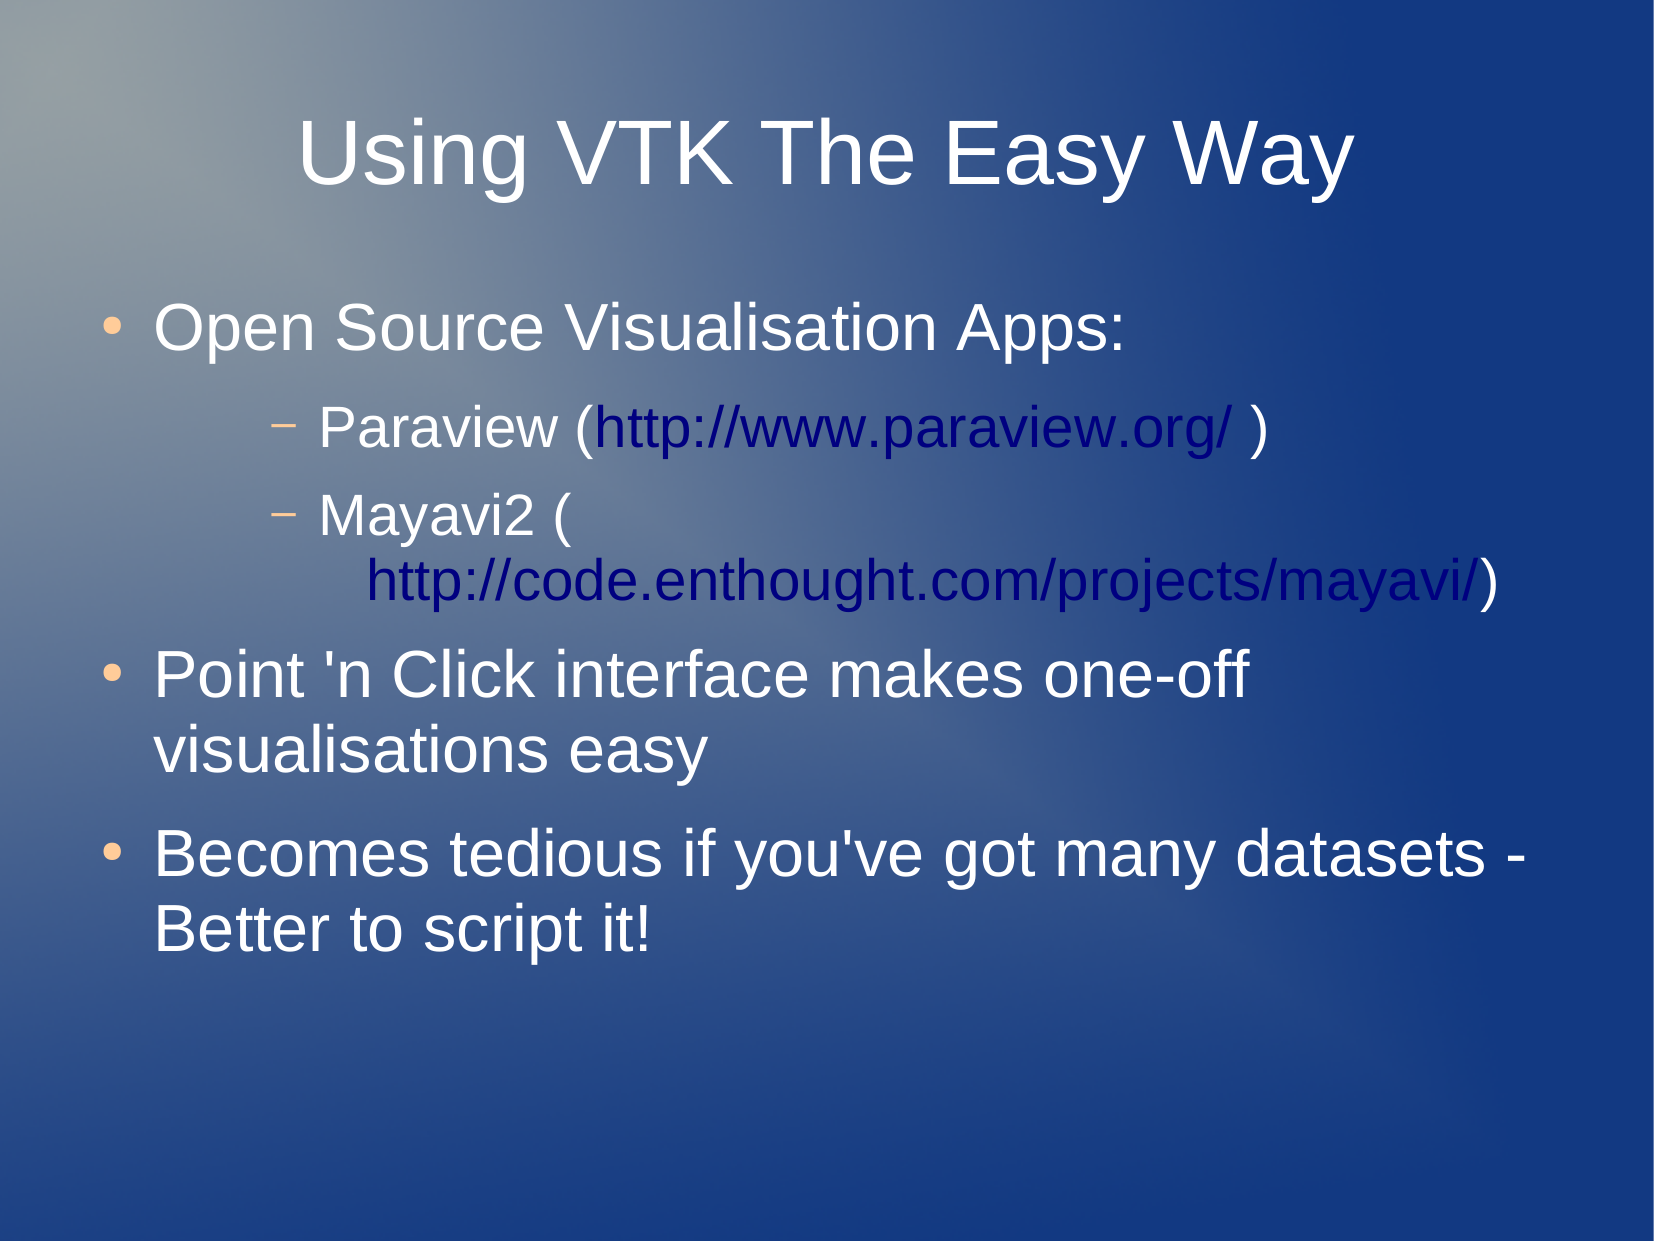

# Using VTK The Easy Way
Open Source Visualisation Apps:
Paraview (http://www.paraview.org/ )
Mayavi2 (http://code.enthought.com/projects/mayavi/)
Point 'n Click interface makes one-off visualisations easy
Becomes tedious if you've got many datasets - Better to script it!